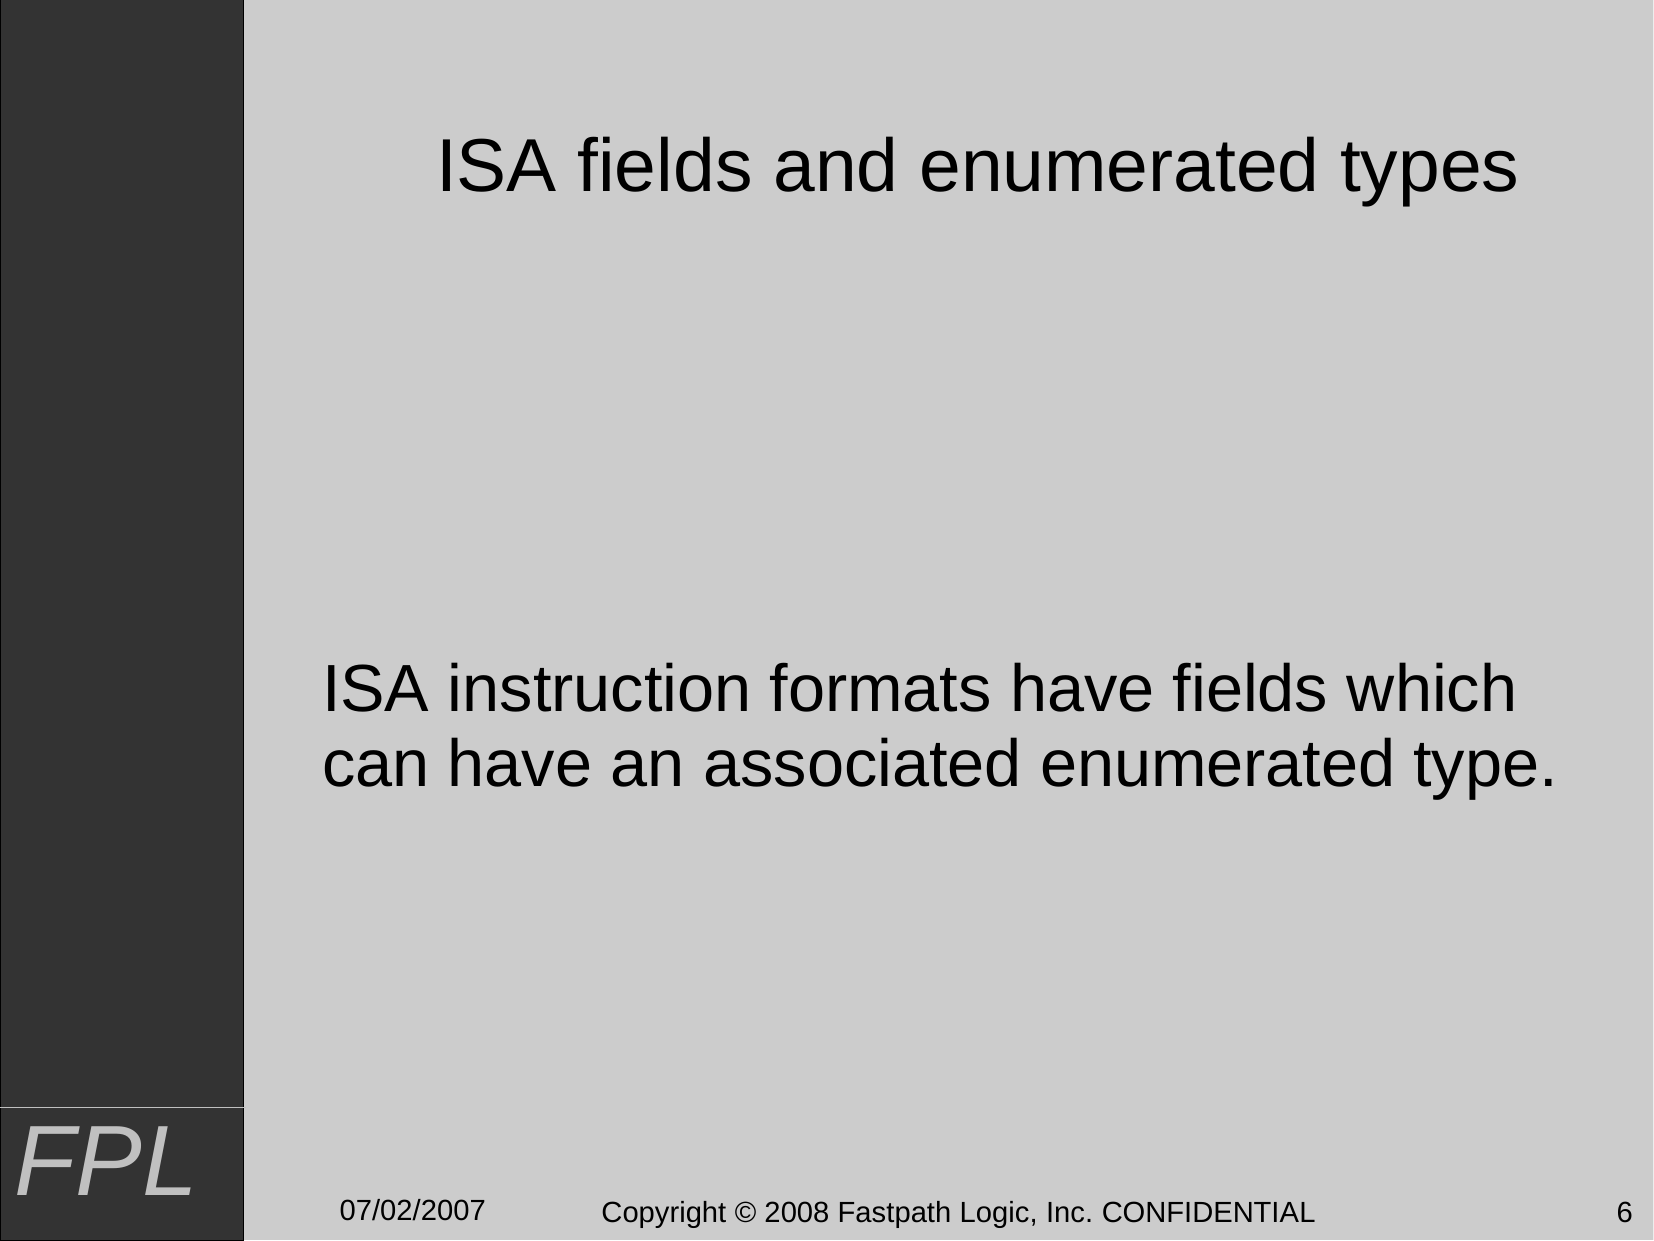

# ISA fields and enumerated types
ISA instruction formats have fields which can have an associated enumerated type.
07/02/2007
6
© 2007 FASTPATH LOGIC INC.